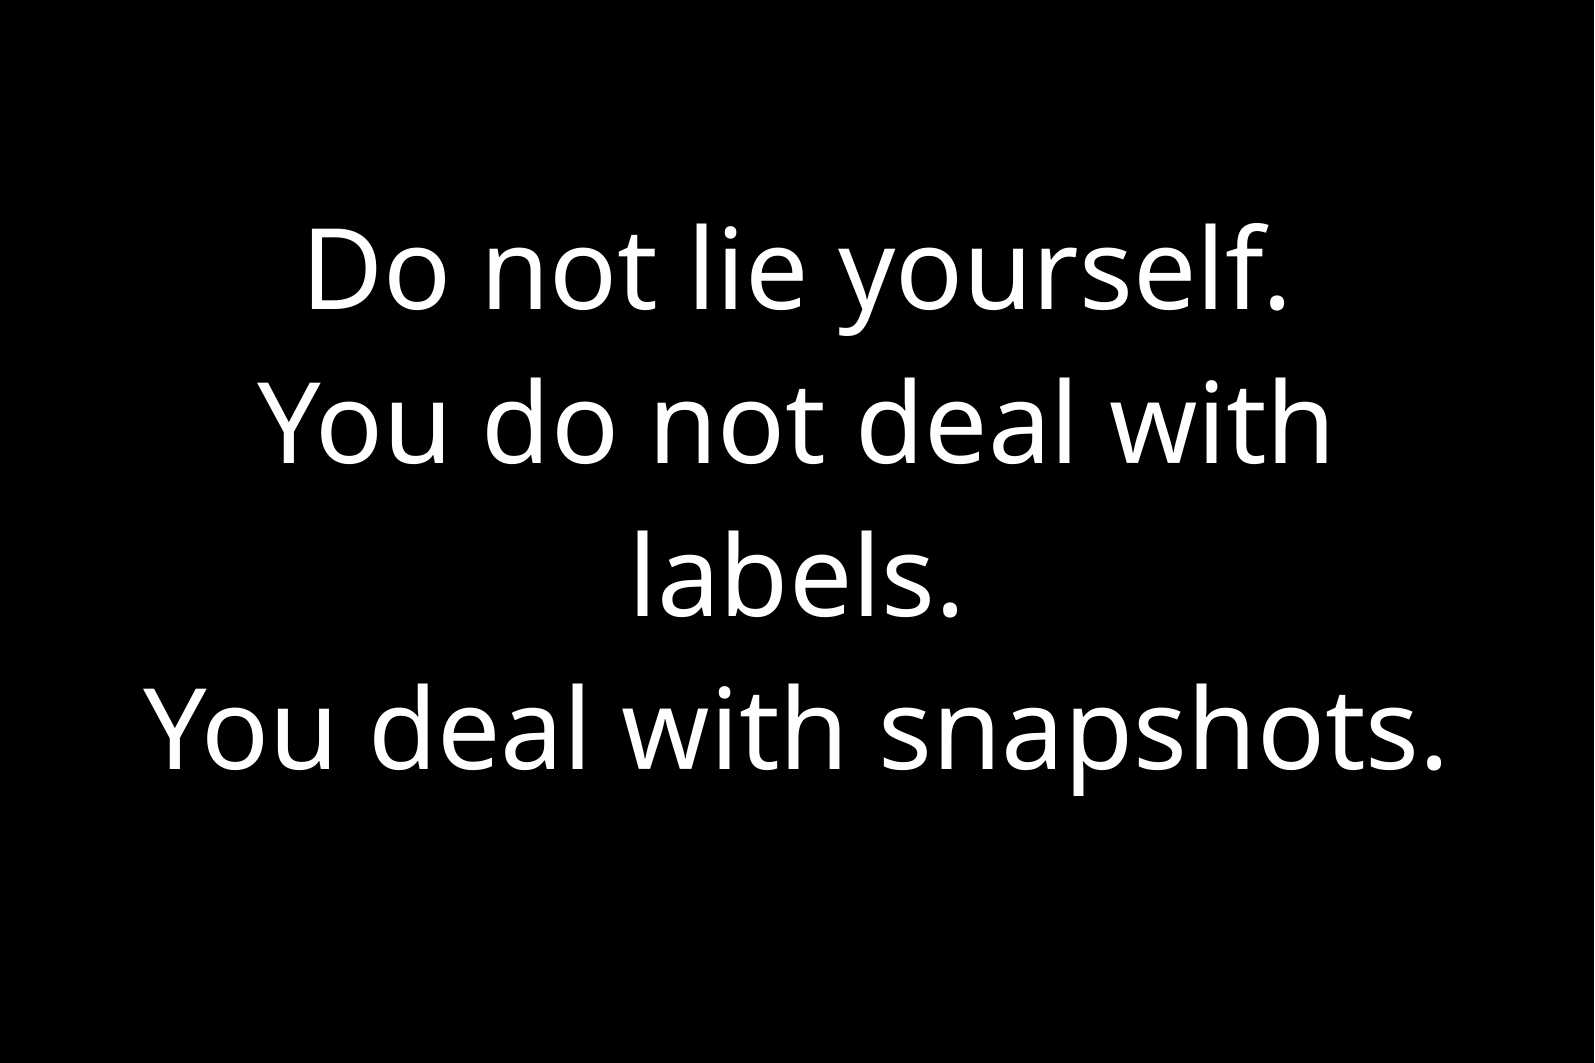

# Do not lie yourself.
You do not deal with labels.
You deal with snapshots.